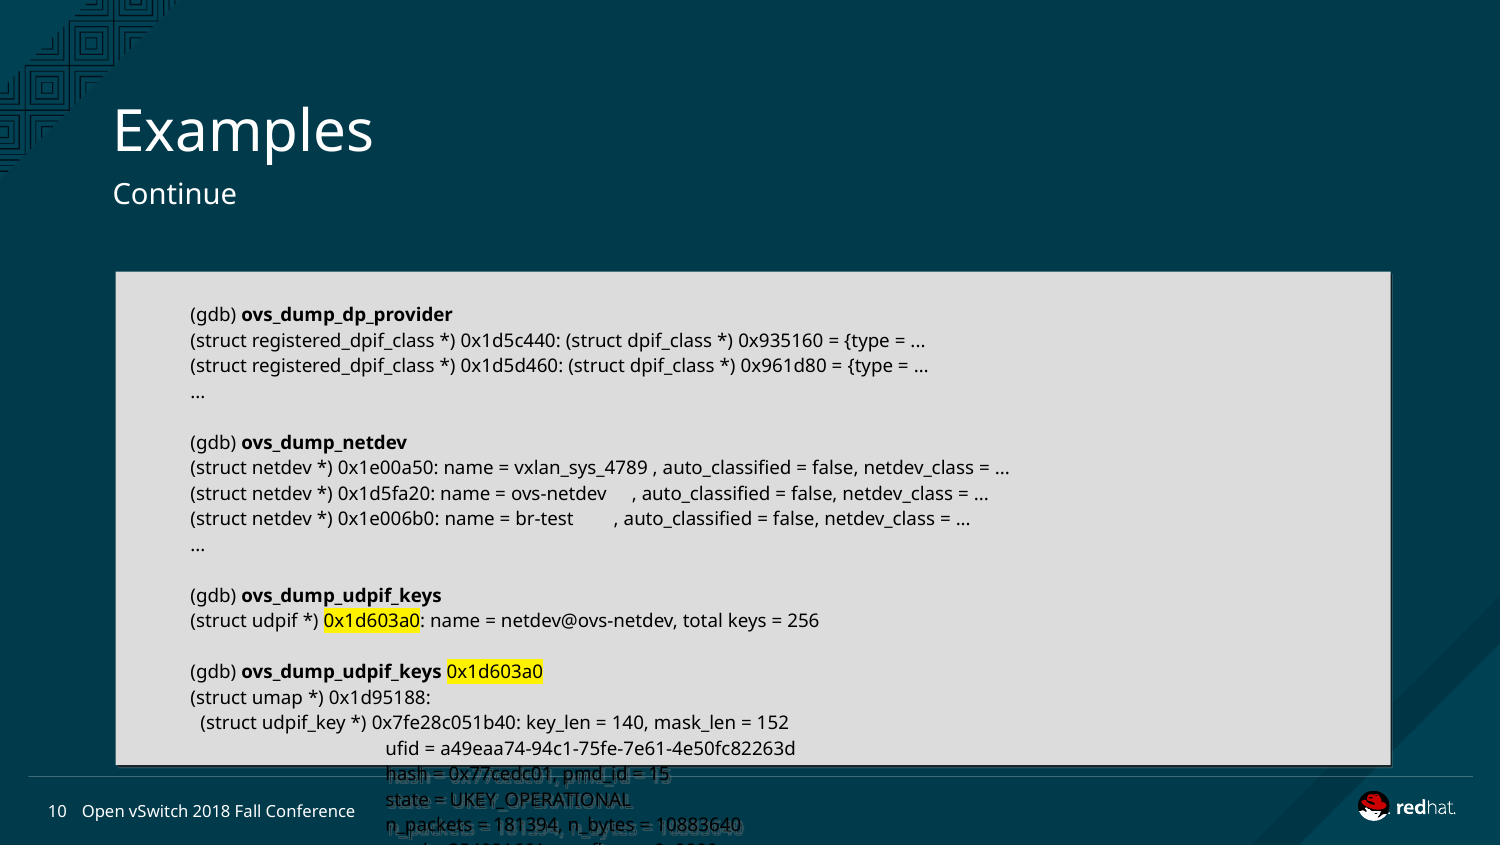

# Examples
Continue
(gdb) ovs_dump_dp_provider
(struct registered_dpif_class *) 0x1d5c440: (struct dpif_class *) 0x935160 = {type = ...
(struct registered_dpif_class *) 0x1d5d460: (struct dpif_class *) 0x961d80 = {type = …
...
(gdb) ovs_dump_netdev
(struct netdev *) 0x1e00a50: name = vxlan_sys_4789 , auto_classified = false, netdev_class = ...
(struct netdev *) 0x1d5fa20: name = ovs-netdev , auto_classified = false, netdev_class = ...
(struct netdev *) 0x1e006b0: name = br-test , auto_classified = false, netdev_class = ...
...
(gdb) ovs_dump_udpif_keys
(struct udpif *) 0x1d603a0: name = netdev@ovs-netdev, total keys = 256
(gdb) ovs_dump_udpif_keys 0x1d603a0
(struct umap *) 0x1d95188:
 (struct udpif_key *) 0x7fe28c051b40: key_len = 140, mask_len = 152
 ufid = a49eaa74-94c1-75fe-7e61-4e50fc82263d
 hash = 0x77cedc01, pmd_id = 15
 state = UKEY_OPERATIONAL
 n_packets = 181394, n_bytes = 10883640
 used = 354021661, tcp_flags = 0x0000
 (struct udpif_key *) 0x7fe28c042320: key_len = 140, mask_len = 152
 ...
10
Open vSwitch 2018 Fall Conference